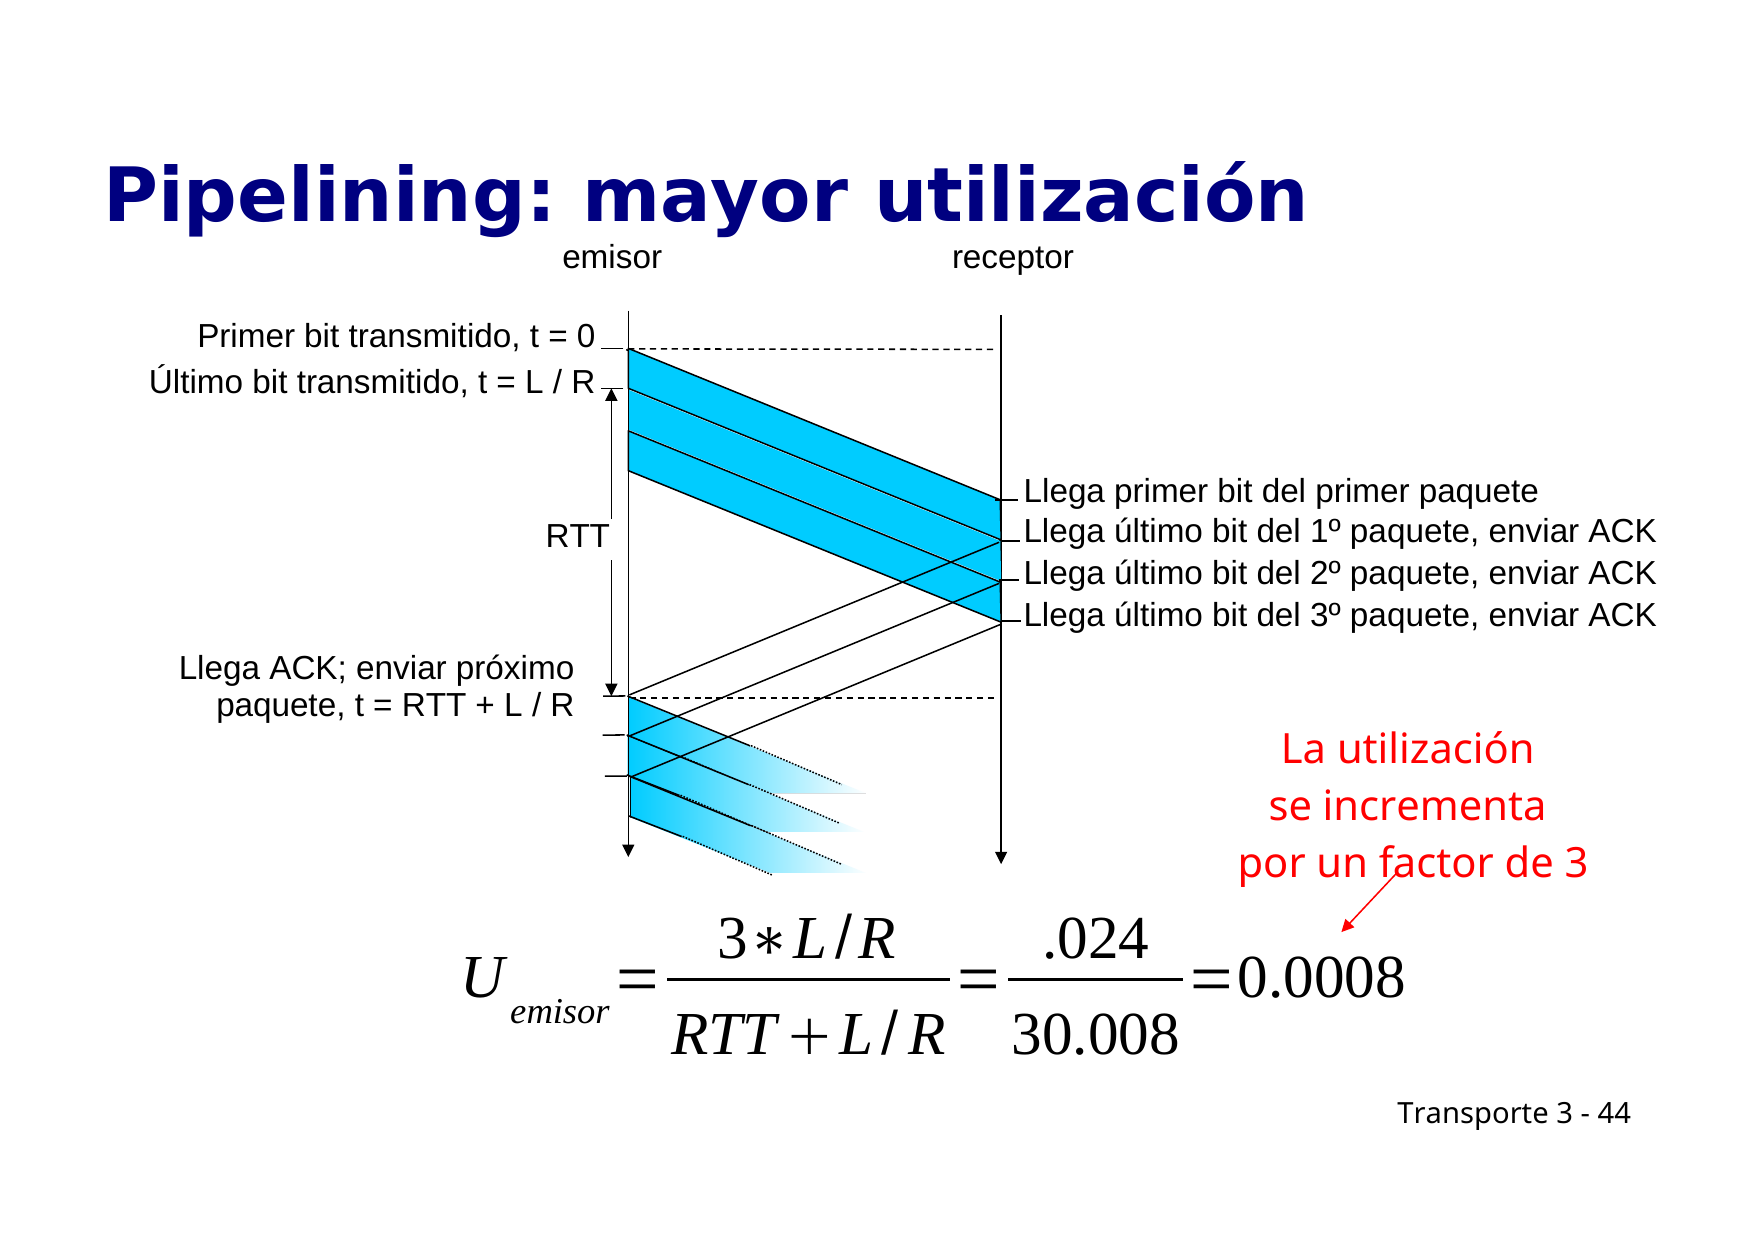

# Pipelining: mayor utilización
emisor
receptor
Primer bit transmitido, t = 0
Último bit transmitido, t = L / R
Llega primer bit del primer paquete
Llega último bit del 1º paquete, enviar ACK
RTT
Llega último bit del 2º paquete, enviar ACK
Llega último bit del 3º paquete, enviar ACK
Llega ACK; enviar próximo paquete, t = RTT + L / R
La utilización
se incrementa
por un factor de 3